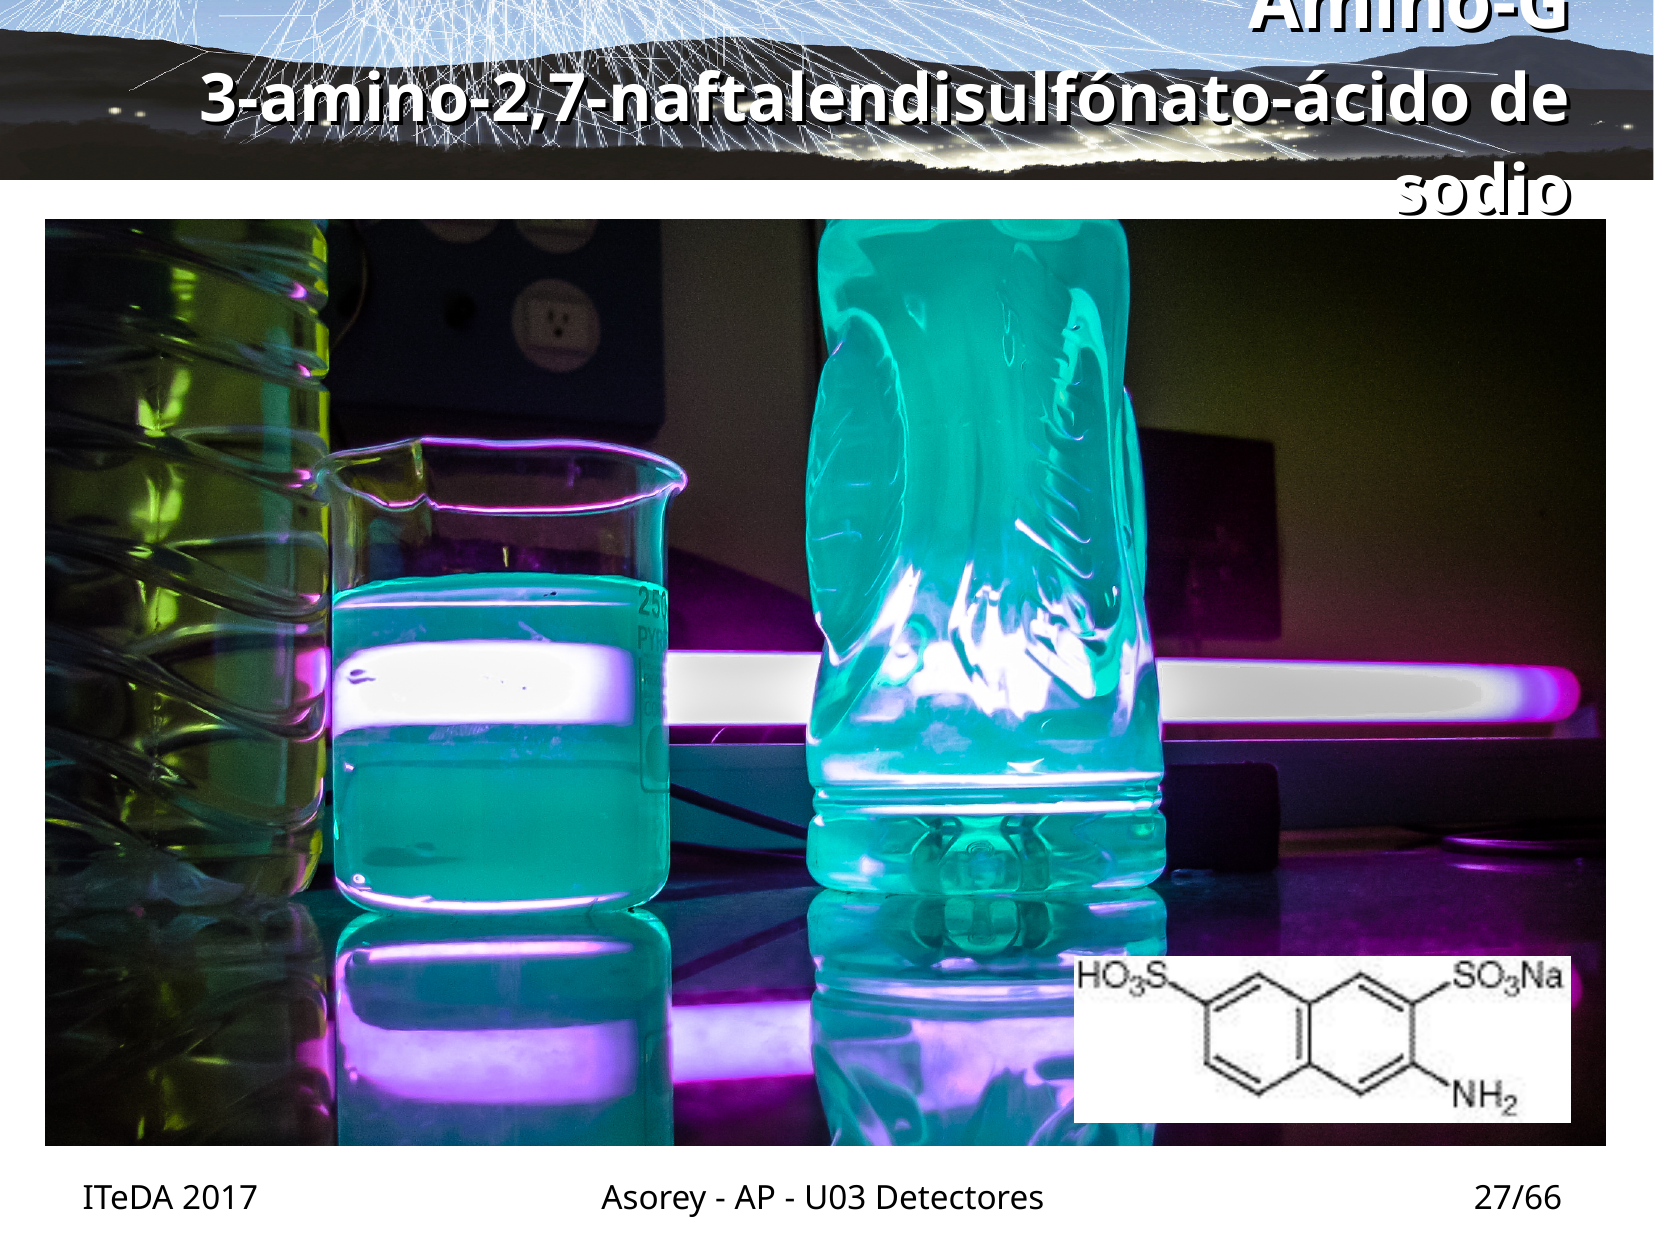

# Amino-G 3-amino-2,7-naftalendisulfónato-ácido de sodio
ITeDA 2017
Asorey - AP - U03 Detectores
27